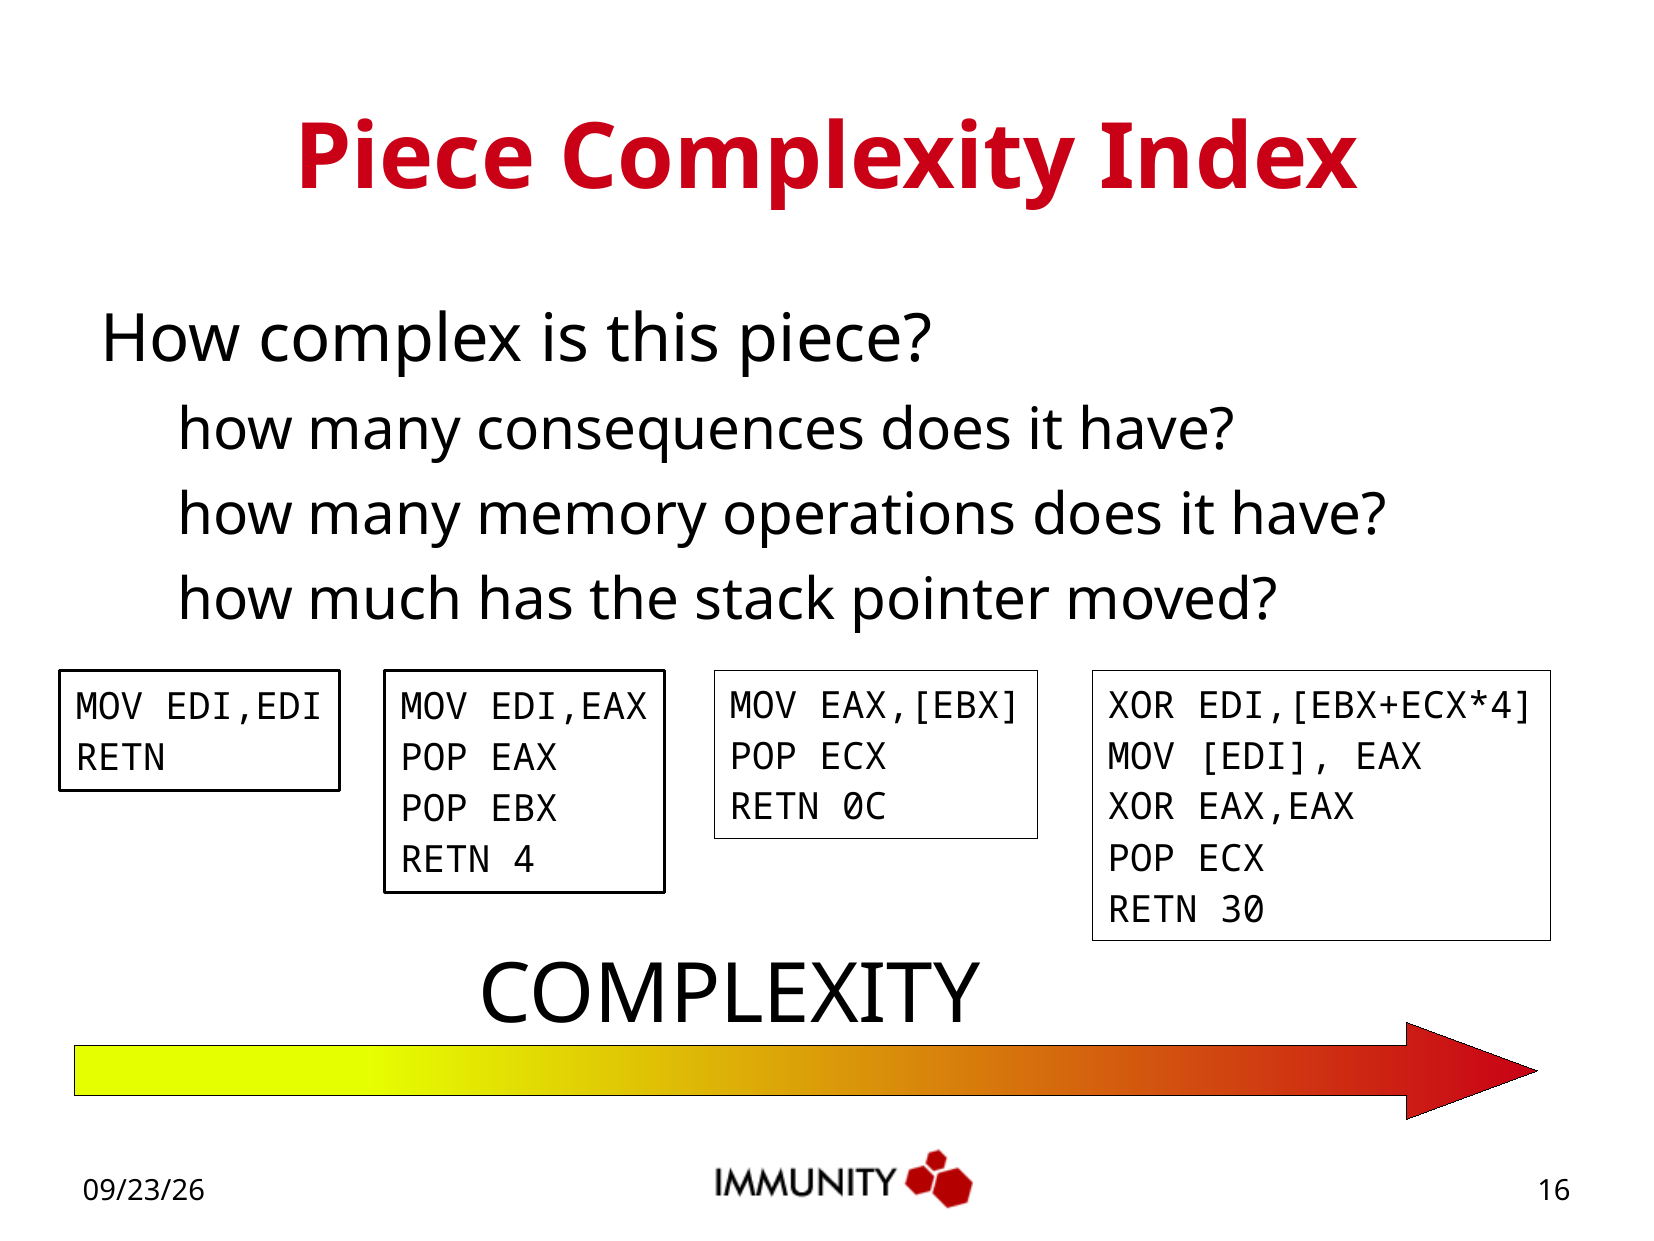

# Piece Complexity Index
How complex is this piece?
how many consequences does it have?
how many memory operations does it have?
how much has the stack pointer moved?
MOV EDI,EAX
POP EAX
POP EBX
RETN 4
MOV EDI,EDI
RETN
MOV EAX,[EBX]
POP ECX
RETN 0C
XOR EDI,[EBX+ECX*4]
MOV [EDI], EAX
XOR EAX,EAX
POP ECX
RETN 30
COMPLEXITY
16